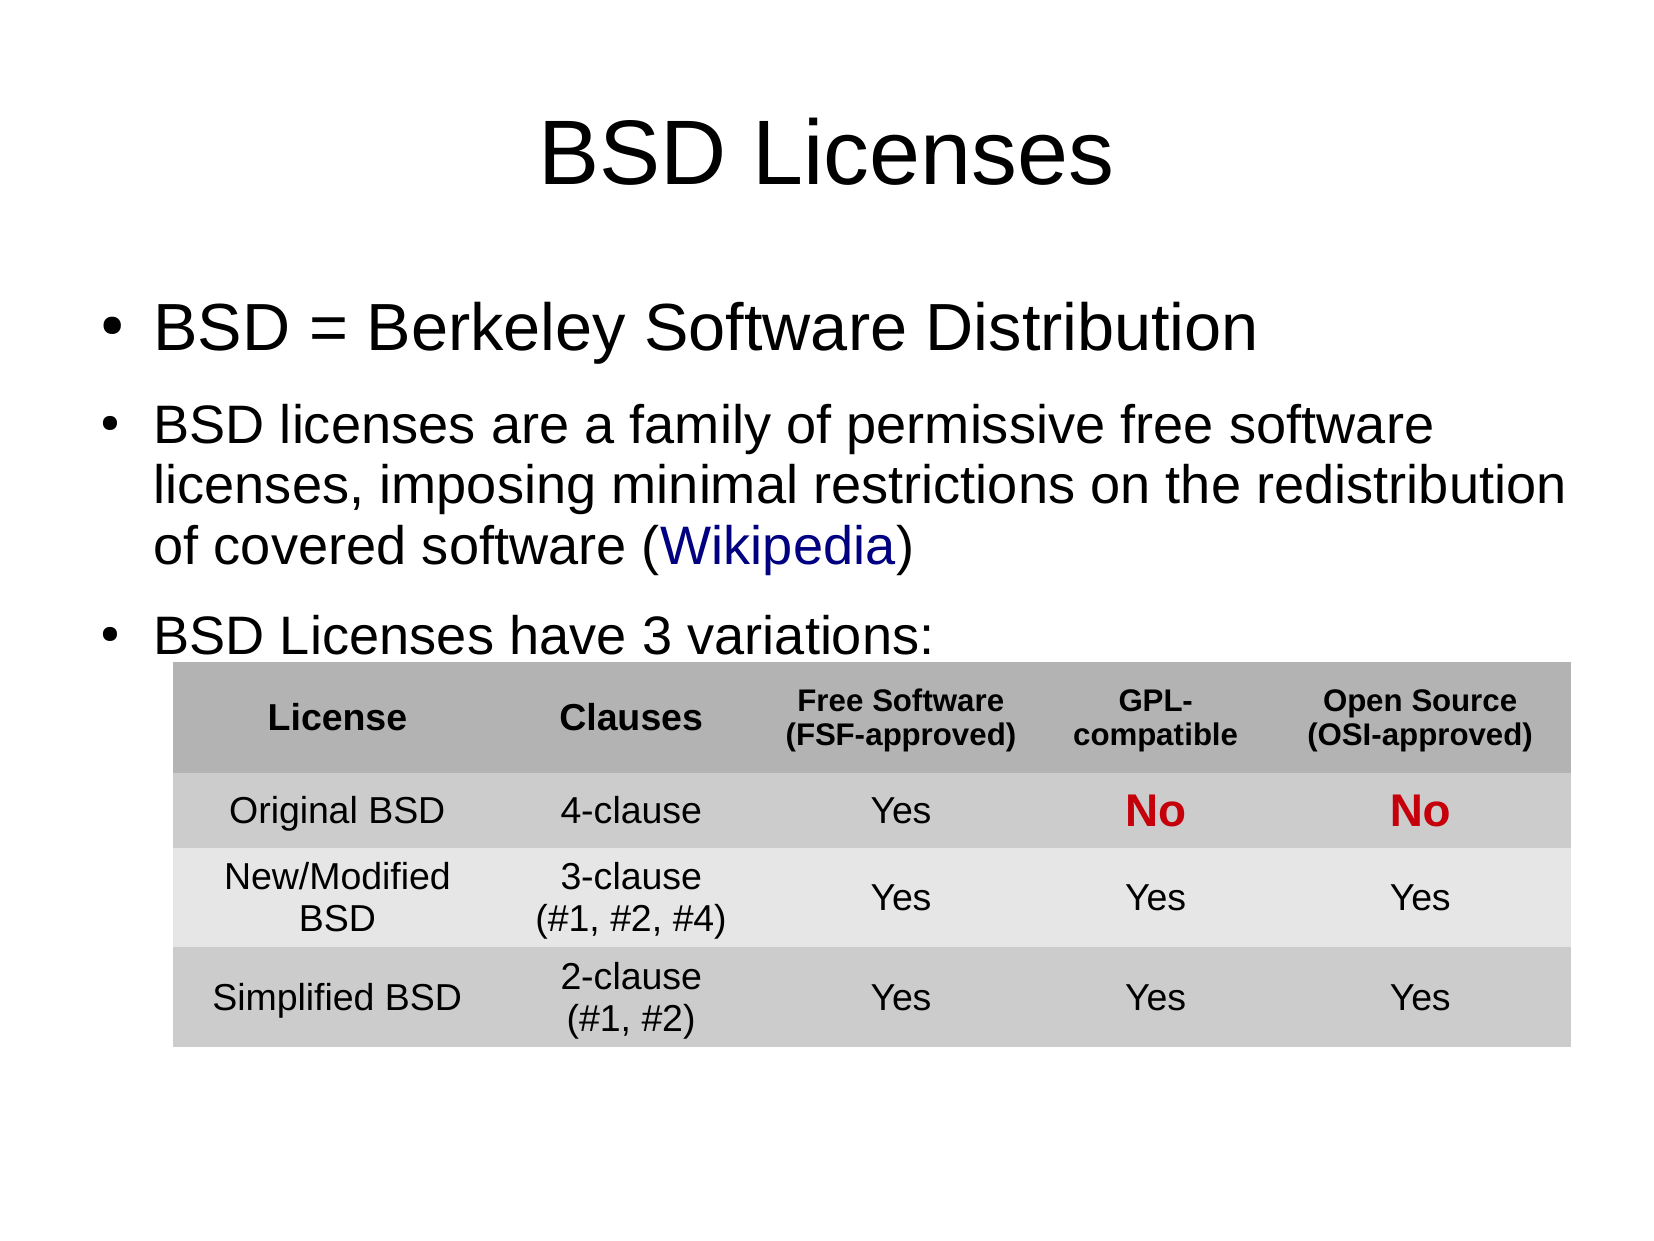

# BSD Licenses
BSD = Berkeley Software Distribution
BSD licenses are a family of permissive free software licenses, imposing minimal restrictions on the redistribution of covered software (Wikipedia)
BSD Licenses have 3 variations:
| License | Clauses | Free Software (FSF-approved) | GPL-compatible | Open Source (OSI-approved) |
| --- | --- | --- | --- | --- |
| Original BSD | 4-clause | Yes | No | No |
| New/Modified BSD | 3-clause (#1, #2, #4) | Yes | Yes | Yes |
| Simplified BSD | 2-clause (#1, #2) | Yes | Yes | Yes |